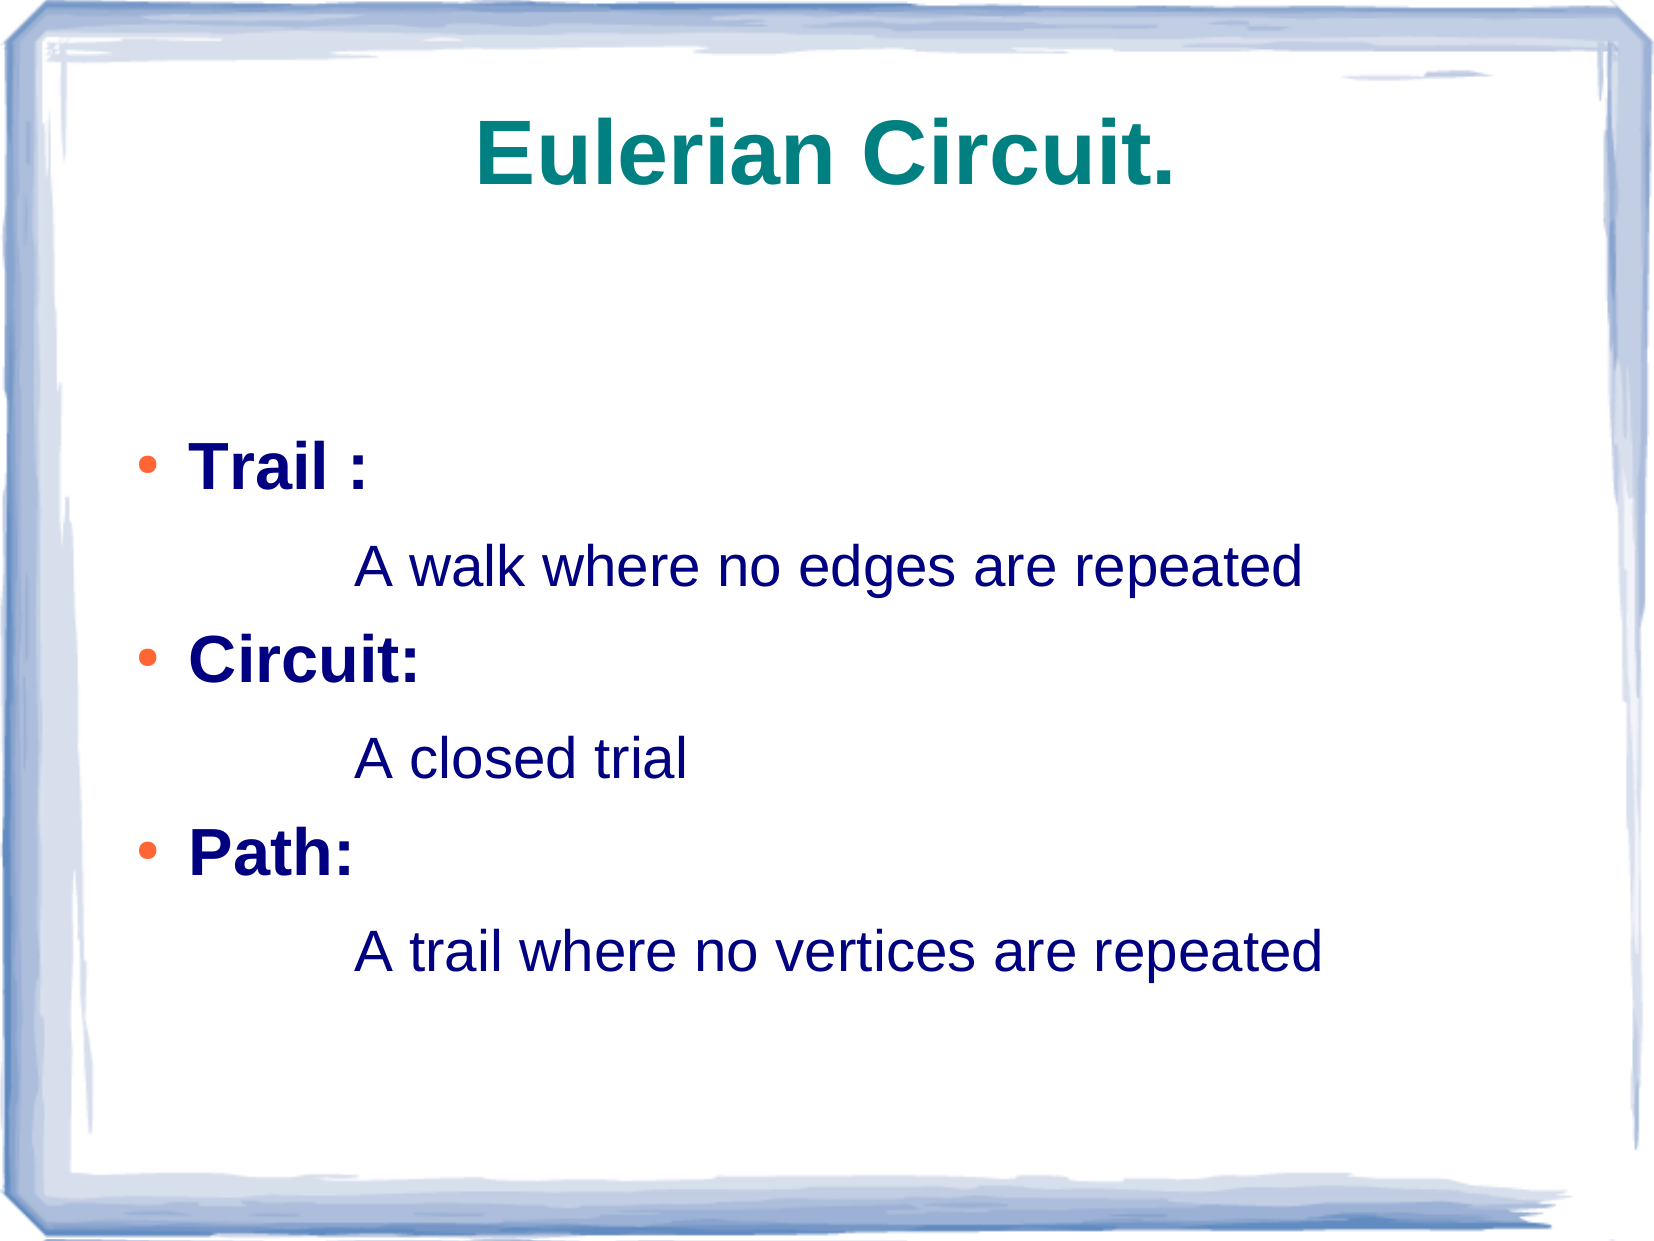

# Eulerian Circuit.
Trail :
A walk where no edges are repeated
Circuit:
A closed trial
Path:
A trail where no vertices are repeated